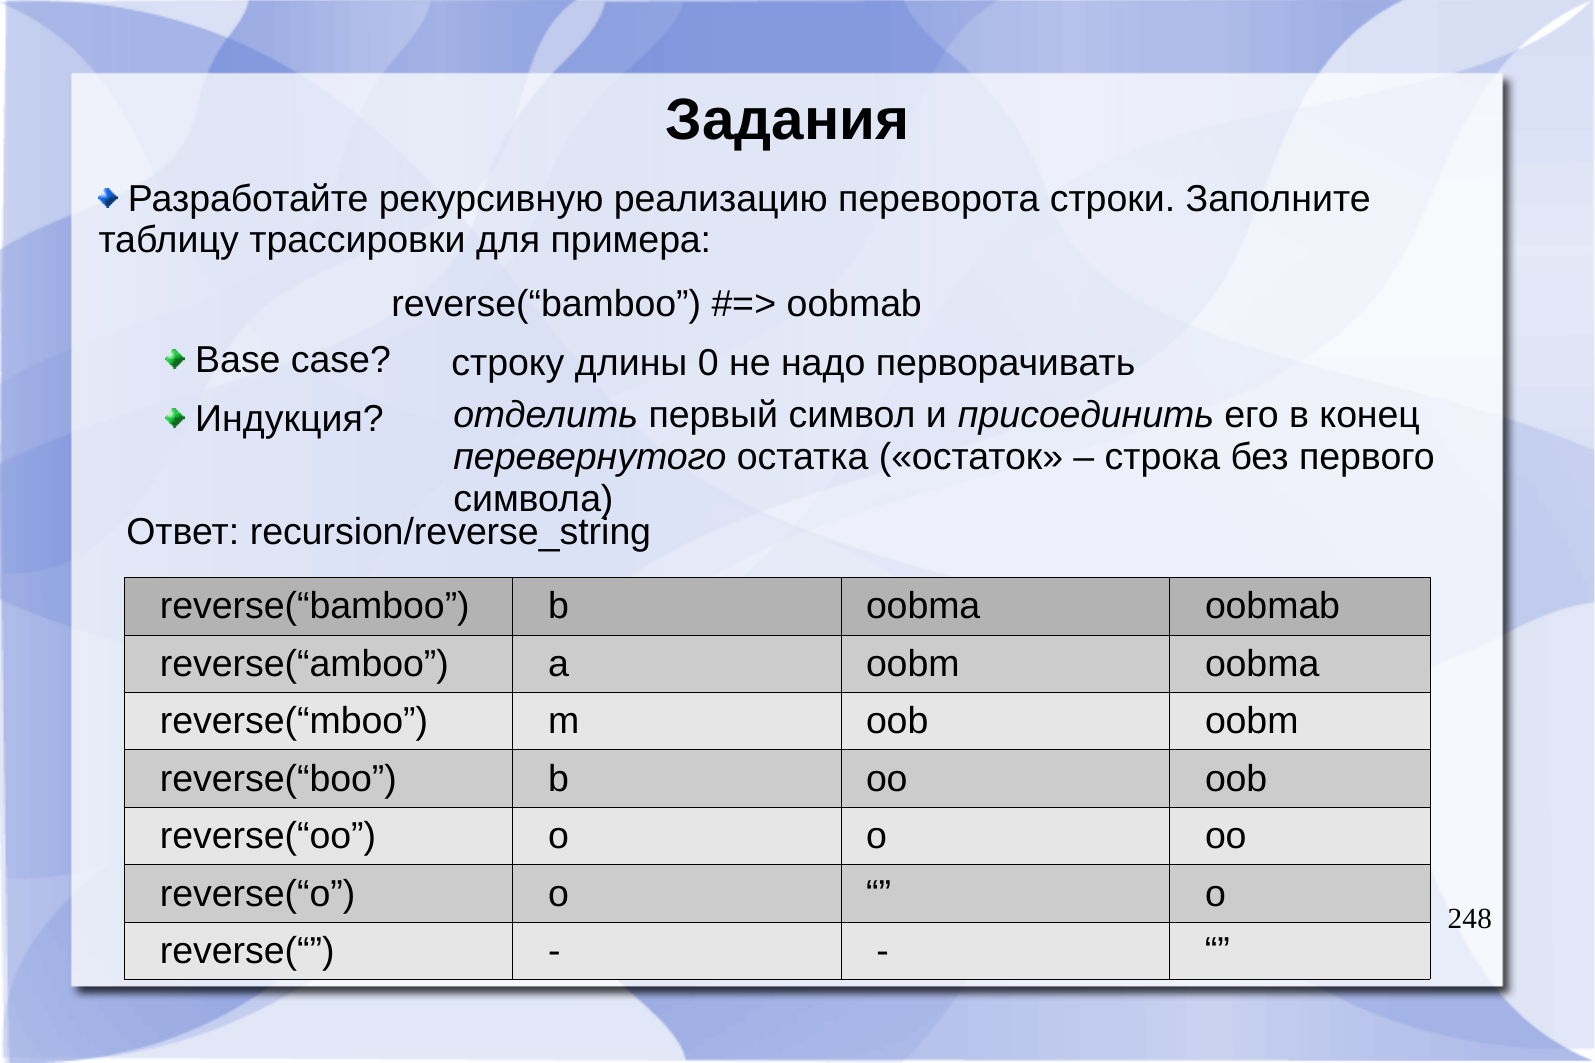

# Задания
 Разработайте рекурсивную реализацию переворота строки. Заполните таблицу трассировки для примера:
reverse(“bamboo”) #=> oobmab
 Base case?
строку длины 0 не надо перворачивать
отделить первый символ и присоединить его в конец перевернутого остатка («остаток» – строка без первого символа)
 Индукция?
Ответ: recursion/reverse_string
| reverse(“bamboo”) | b | oobma | oobmab |
| --- | --- | --- | --- |
| reverse(“amboo”) | a | oobm | oobma |
| reverse(“mboo”) | m | oob | oobm |
| reverse(“boo”) | b | oo | oob |
| reverse(“oo”) | o | o | oo |
| reverse(“o”) | o | “” | o |
| reverse(“”) | - | - | “” |
248